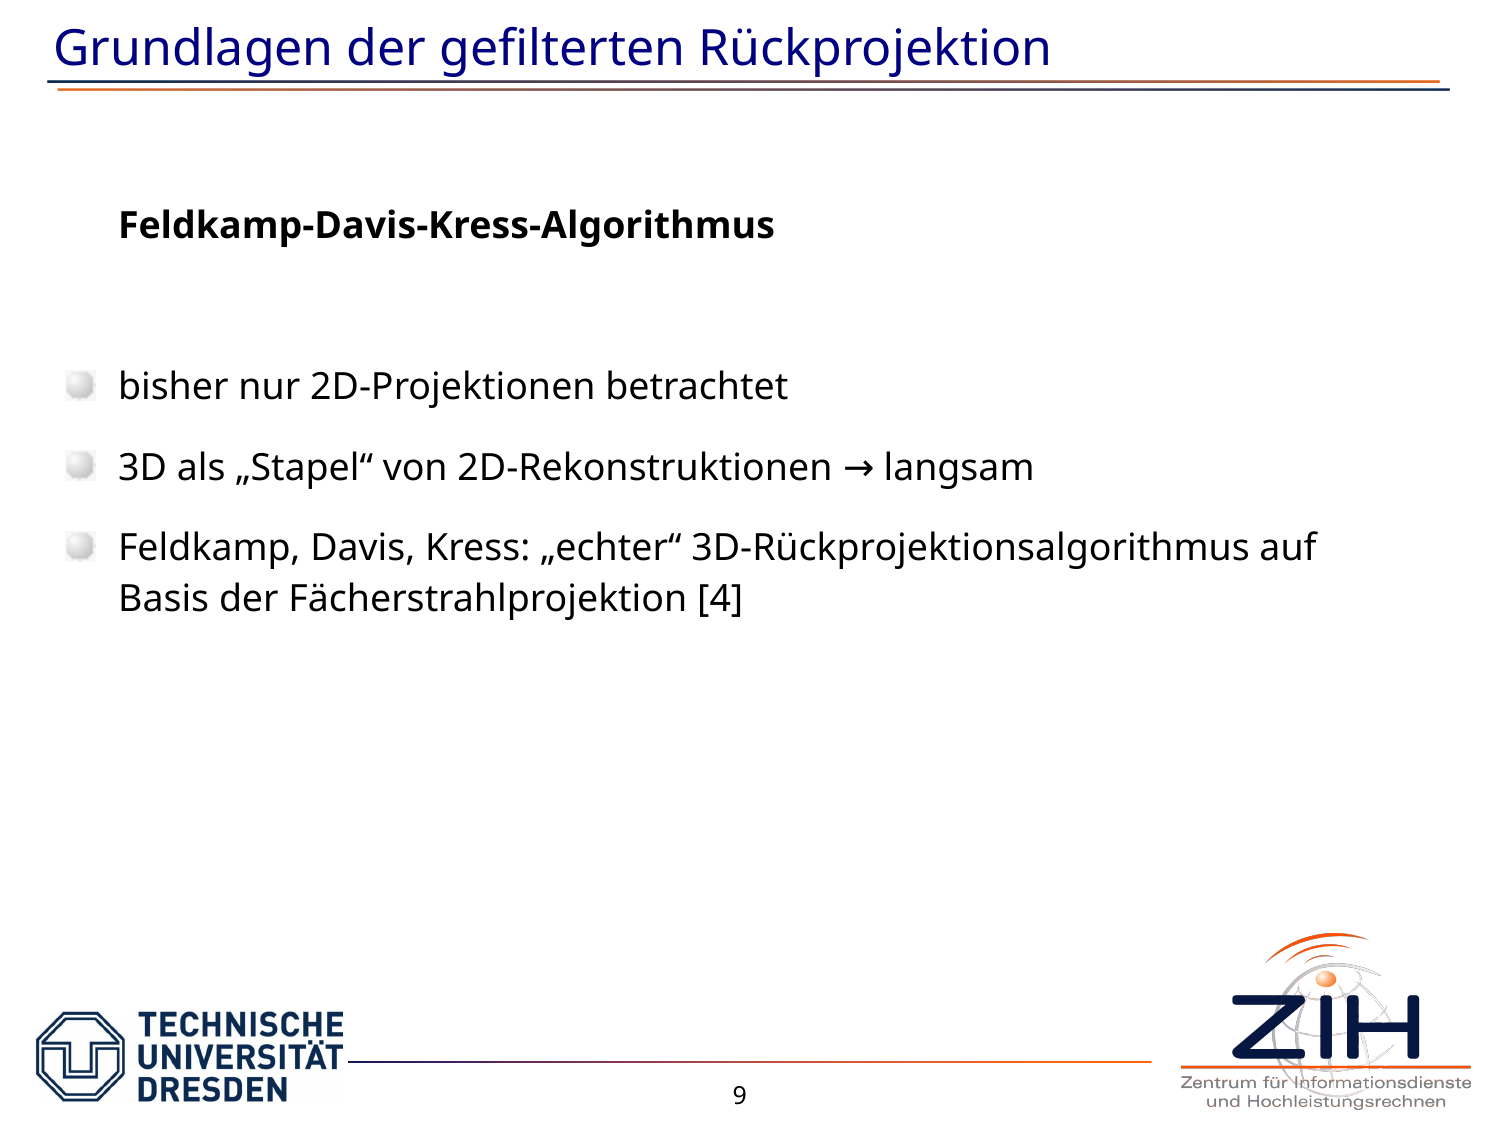

# Grundlagen der gefilterten Rückprojektion
Feldkamp-Davis-Kress-Algorithmus
bisher nur 2D-Projektionen betrachtet
3D als „Stapel“ von 2D-Rekonstruktionen → langsam
Feldkamp, Davis, Kress: „echter“ 3D-Rückprojektionsalgorithmus auf Basis der Fächerstrahlprojektion [4]
9